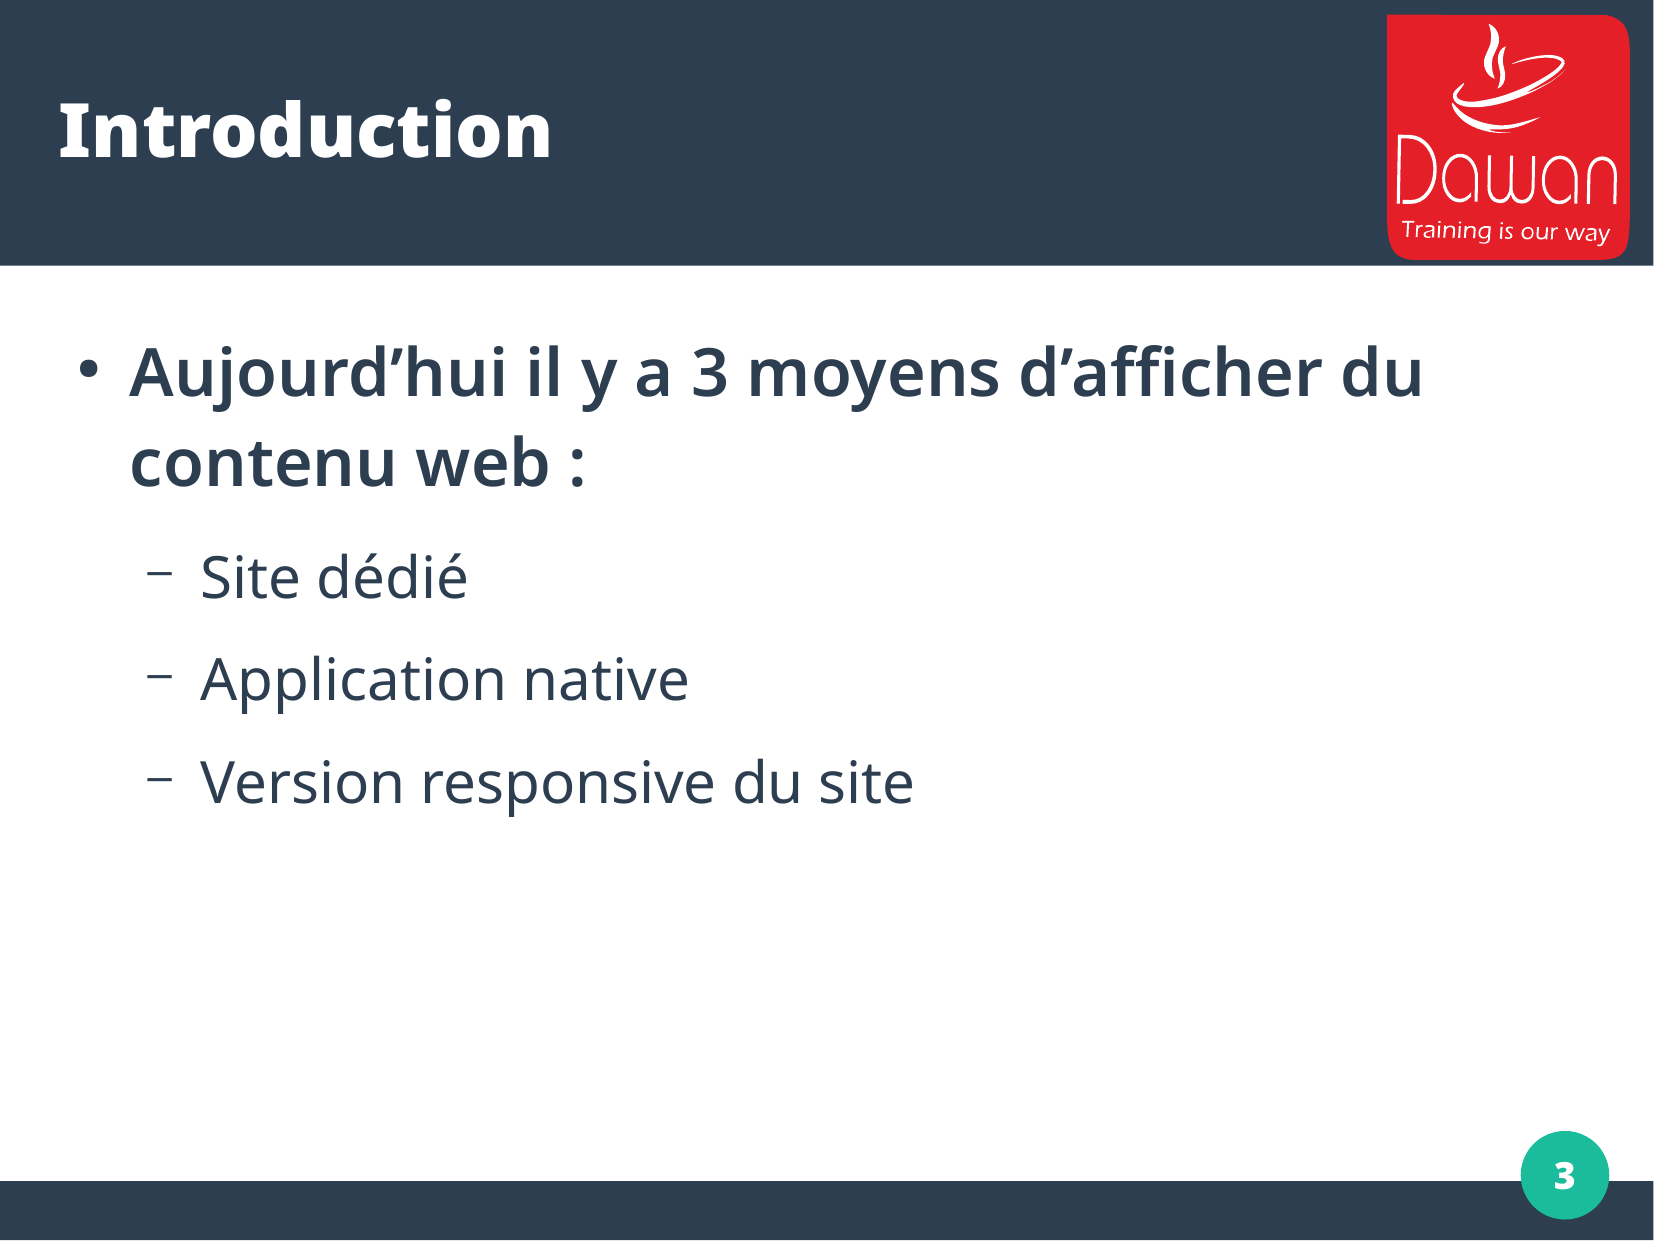

# Introduction
Aujourd’hui il y a 3 moyens d’afficher du contenu web :
Site dédié
Application native
Version responsive du site
3